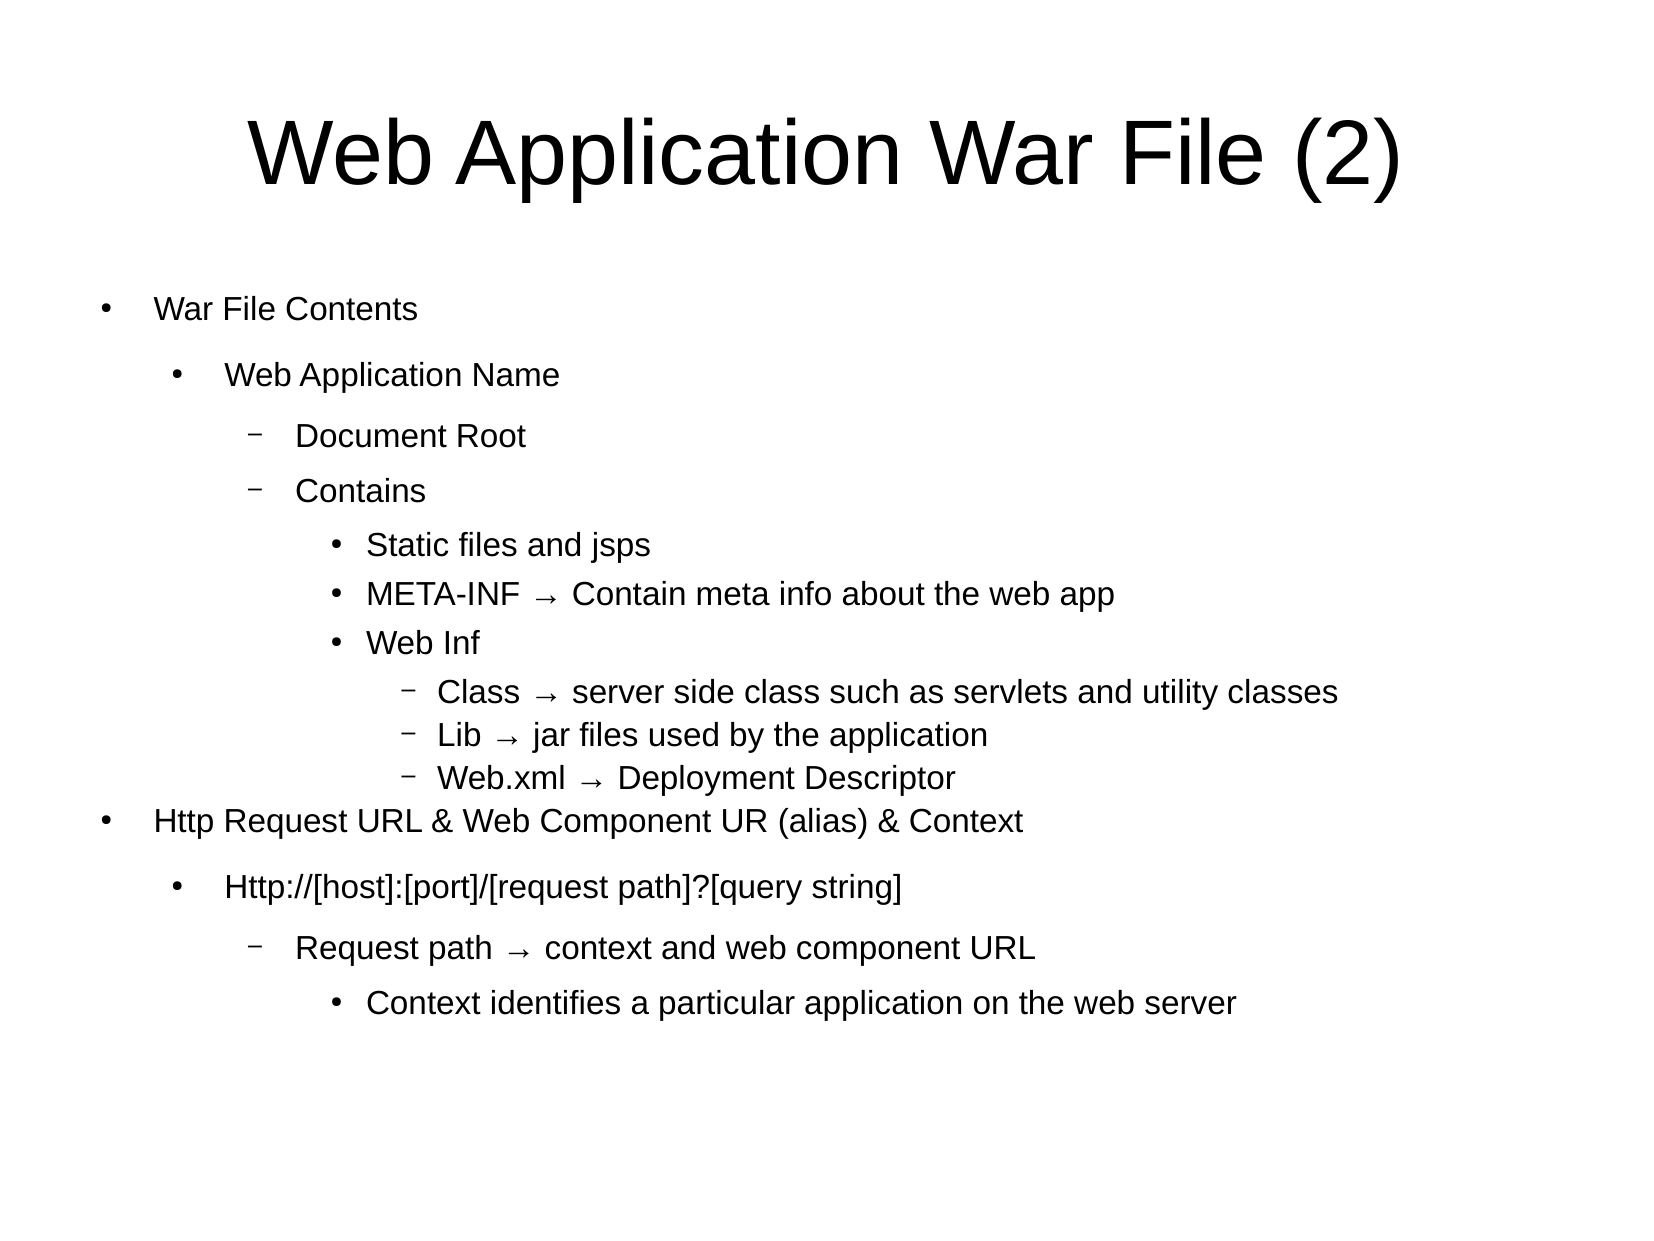

# Web Application War File (2)
War File Contents
Web Application Name
Document Root
Contains
Static files and jsps
META-INF → Contain meta info about the web app
Web Inf
Class → server side class such as servlets and utility classes
Lib → jar files used by the application
Web.xml → Deployment Descriptor
Http Request URL & Web Component UR (alias) & Context
Http://[host]:[port]/[request path]?[query string]
Request path → context and web component URL
Context identifies a particular application on the web server